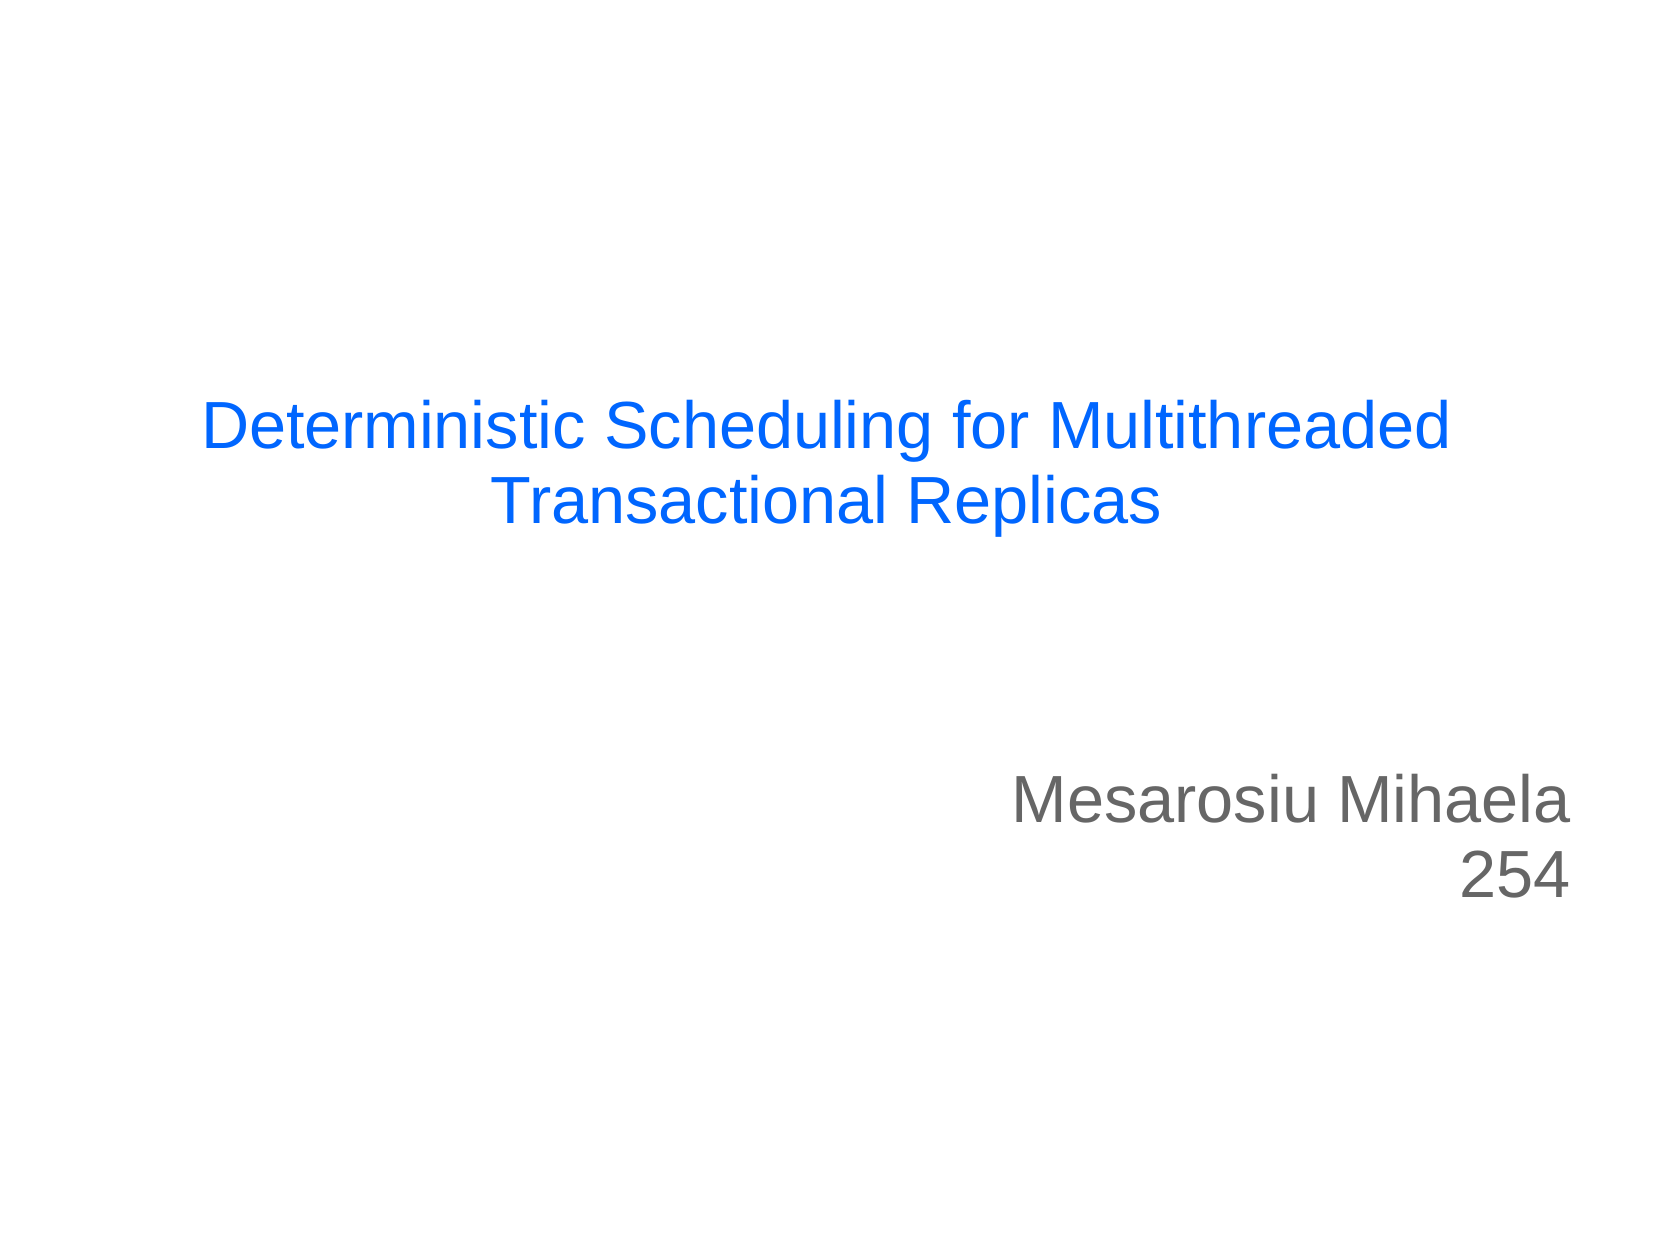

#
Deterministic Scheduling for Multithreaded Transactional Replicas
Mesarosiu Mihaela
254